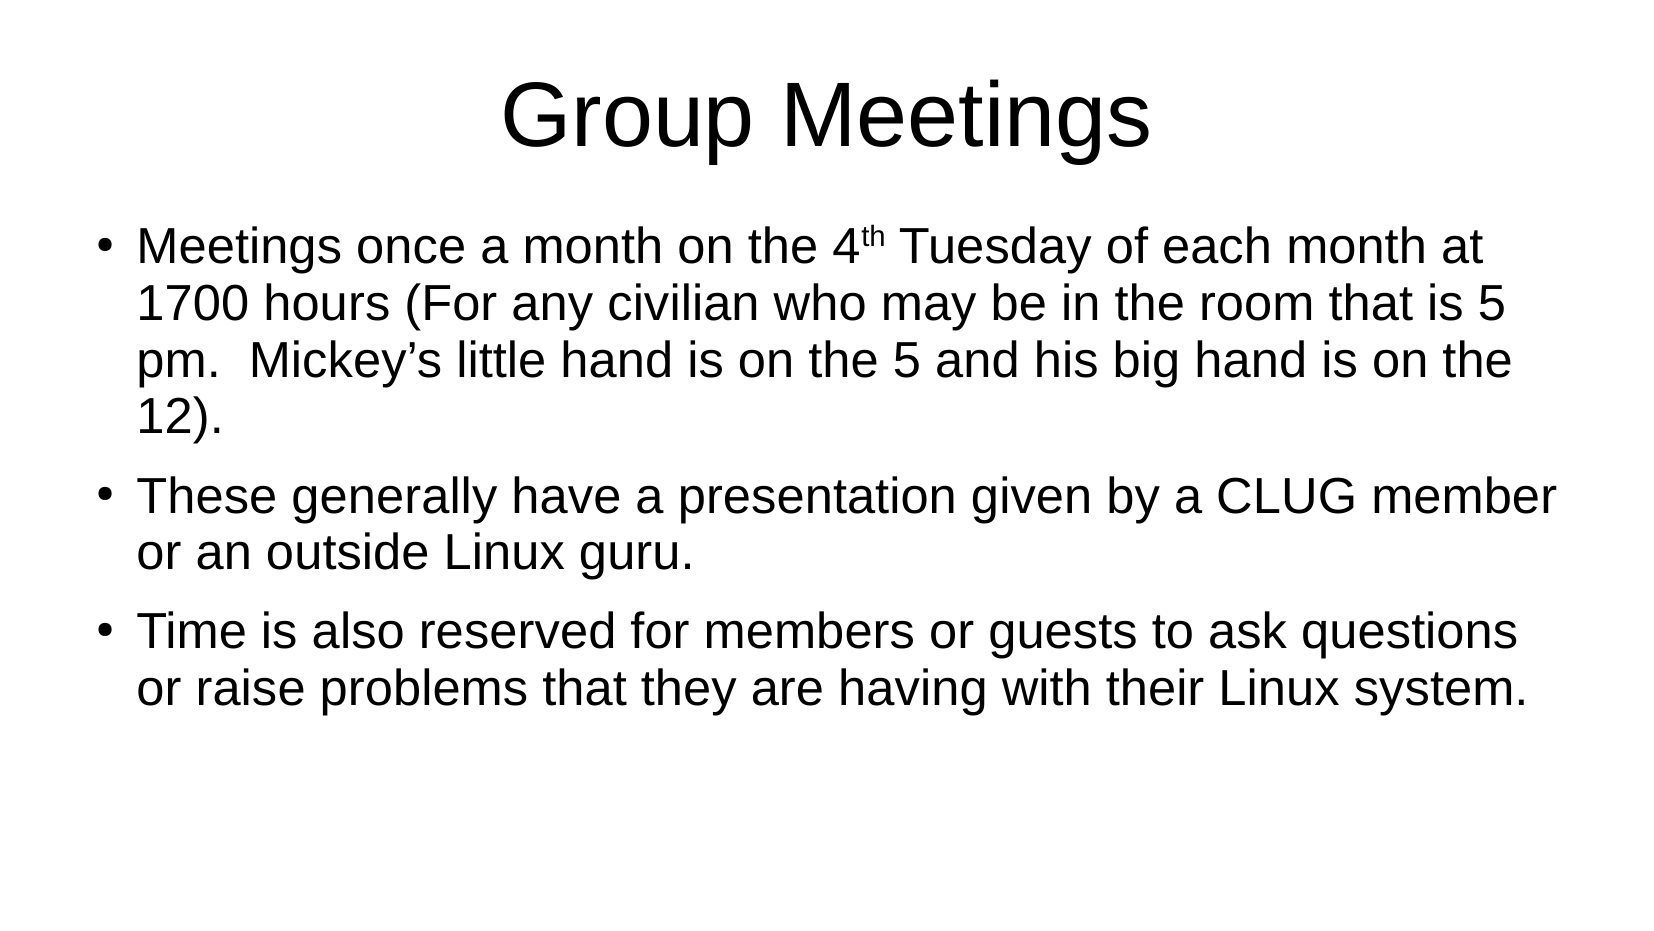

# Group Meetings
Meetings once a month on the 4th Tuesday of each month at 1700 hours (For any civilian who may be in the room that is 5 pm. Mickey’s little hand is on the 5 and his big hand is on the 12).
These generally have a presentation given by a CLUG member or an outside Linux guru.
Time is also reserved for members or guests to ask questions or raise problems that they are having with their Linux system.